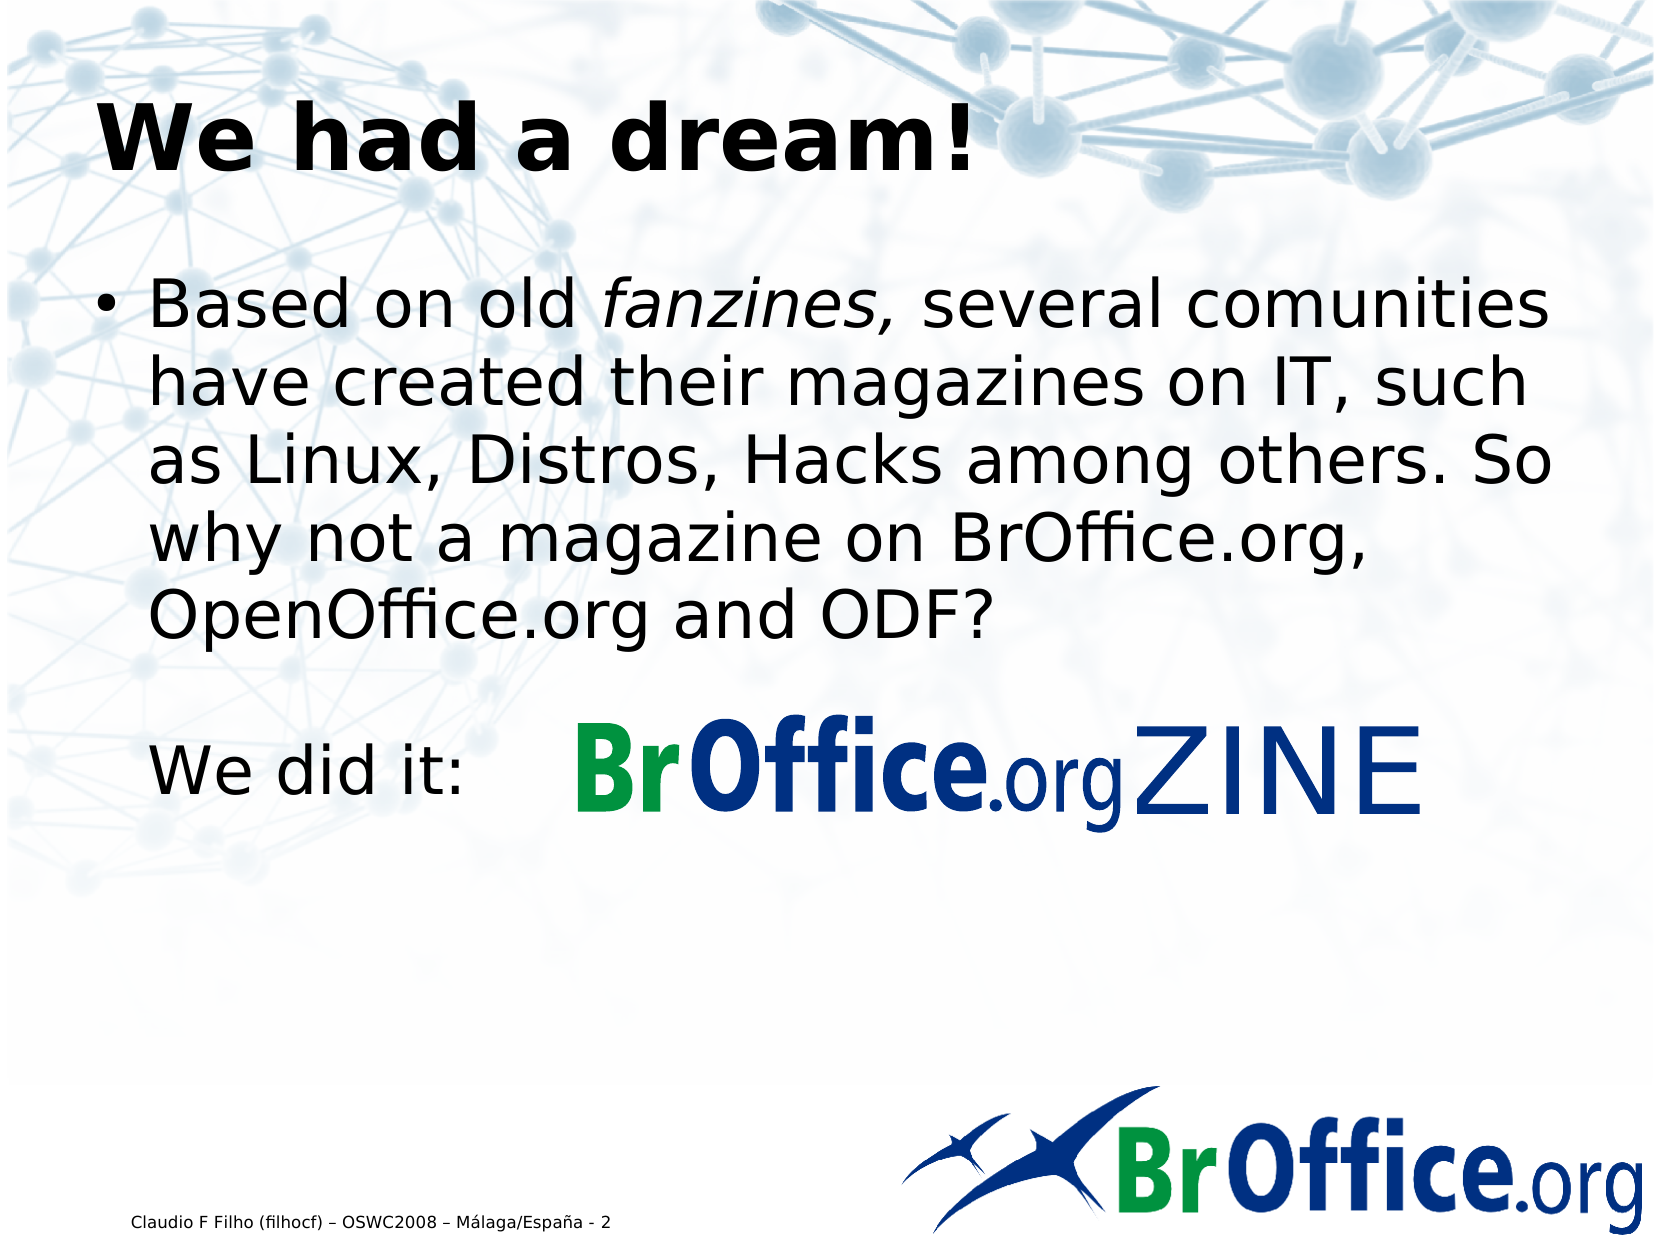

We had a dream!
# Based on old fanzines, several comunities have created their magazines on IT, such as Linux, Distros, Hacks among others. So why not a magazine on BrOffice.org, OpenOffice.org and ODF? We did it: